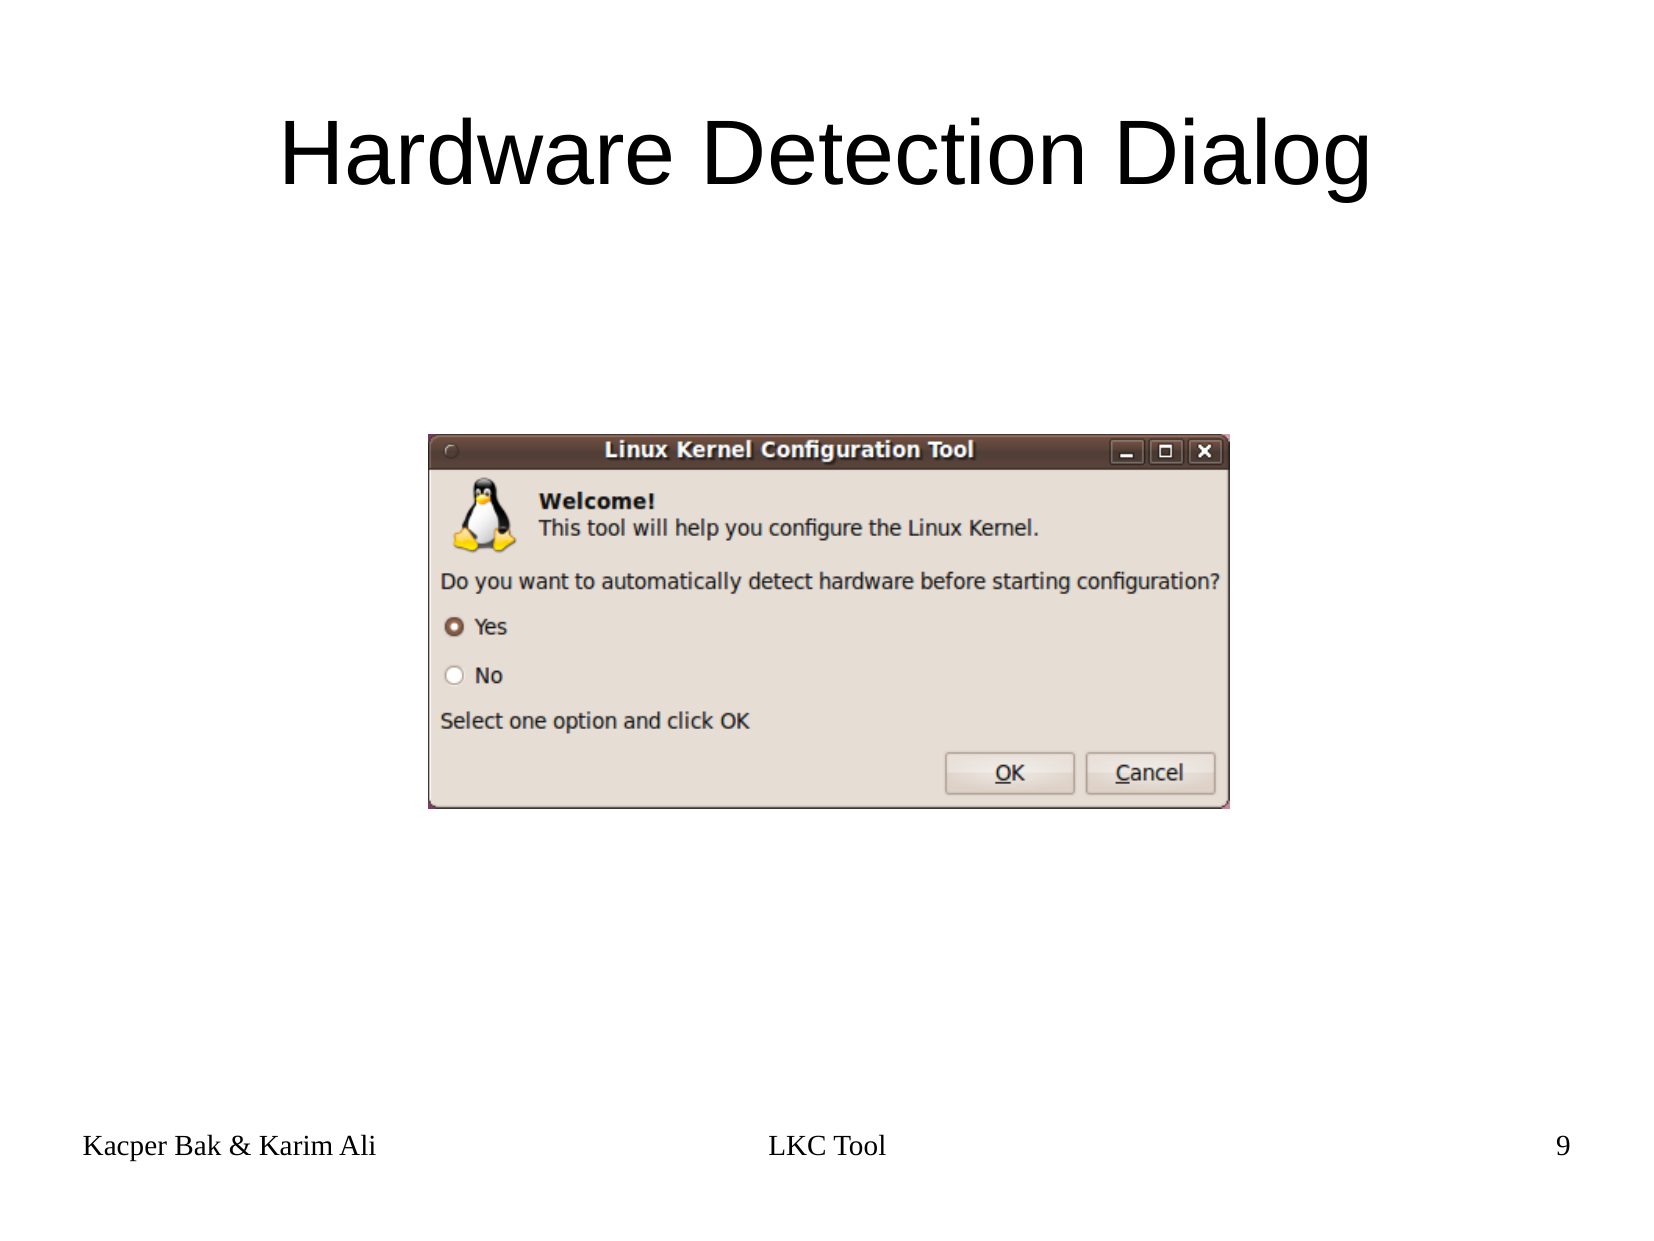

# Hardware Detection Dialog
Kacper Bak & Karim Ali
LKC Tool
9